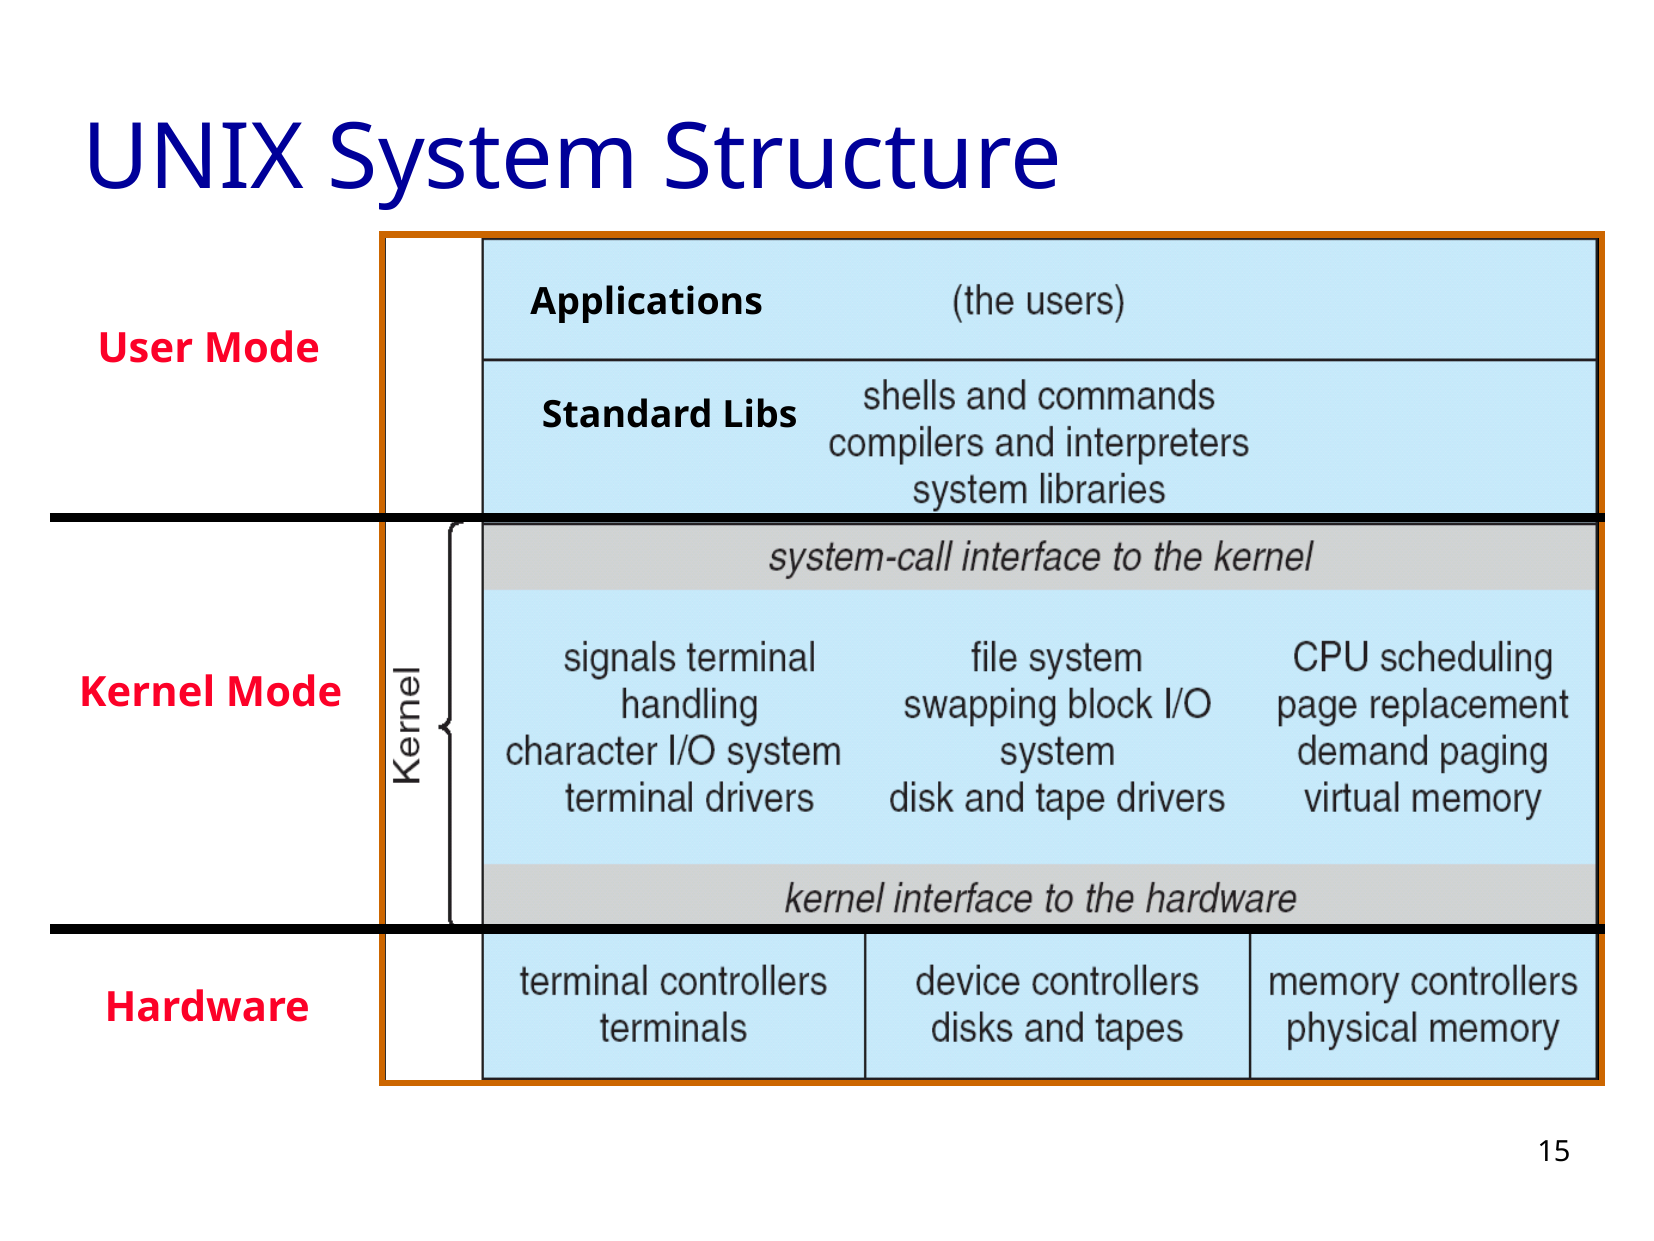

# UNIX System Structure
Applications
User Mode
Standard Libs
Kernel Mode
Hardware
15